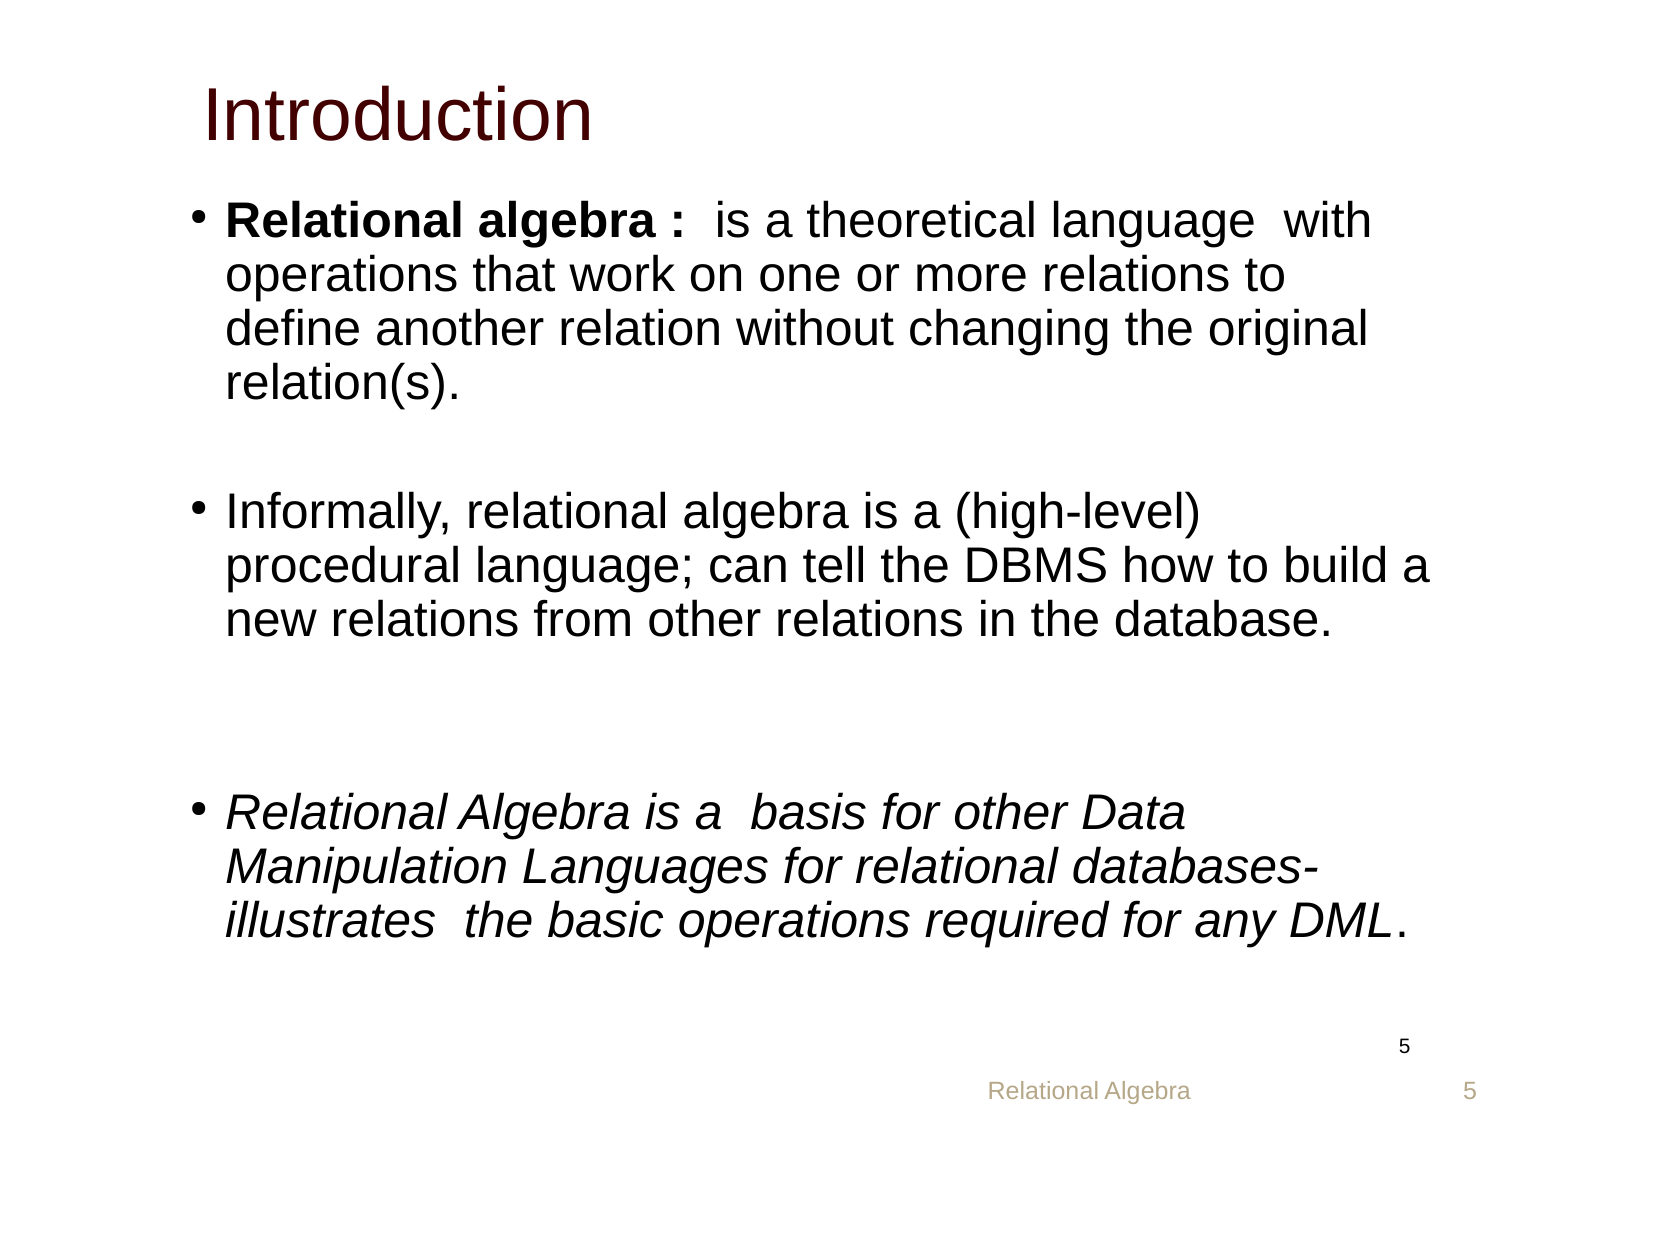

Introduction
Relational algebra : is a theoretical language with operations that work on one or more relations to define another relation without changing the original relation(s).
Informally, relational algebra is a (high-level) procedural language; can tell the DBMS how to build a new relations from other relations in the database.
Relational Algebra is a basis for other Data Manipulation Languages for relational databases-illustrates the basic operations required for any DML.
Relational Algebra